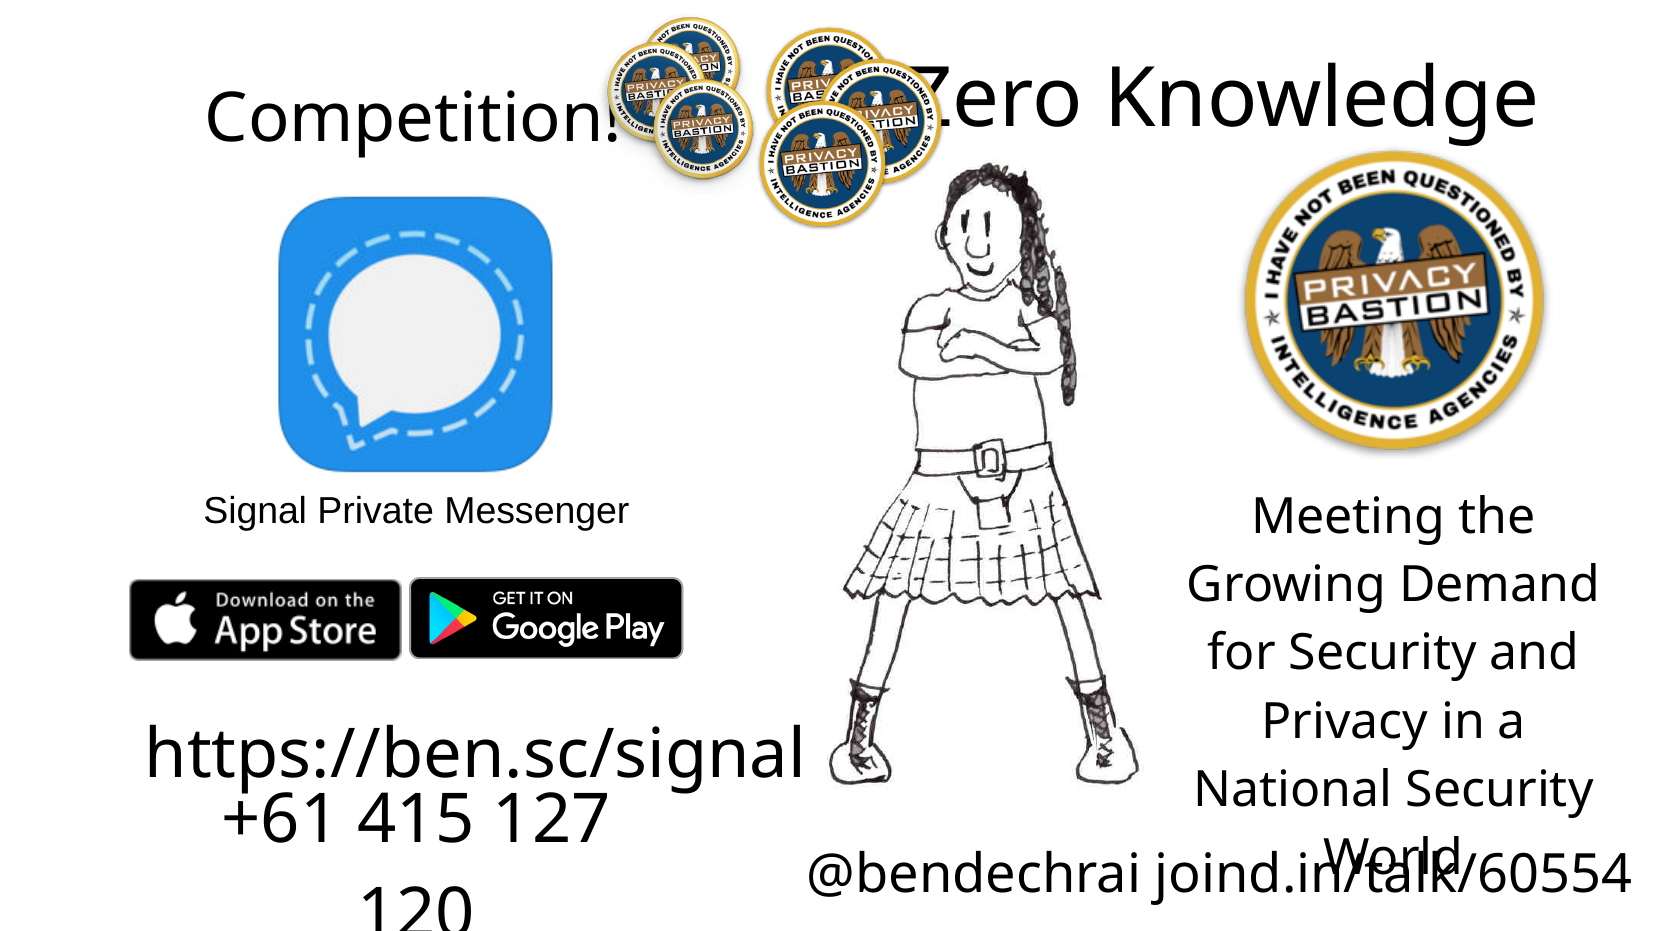

Zero Knowledge
# Competition!
Signal Private Messenger
Meeting the Growing Demand for Security and Privacy in a National Security World
https://ben.sc/signal
+61 415 127 120
@bendechrai
joind.in/talk/60554